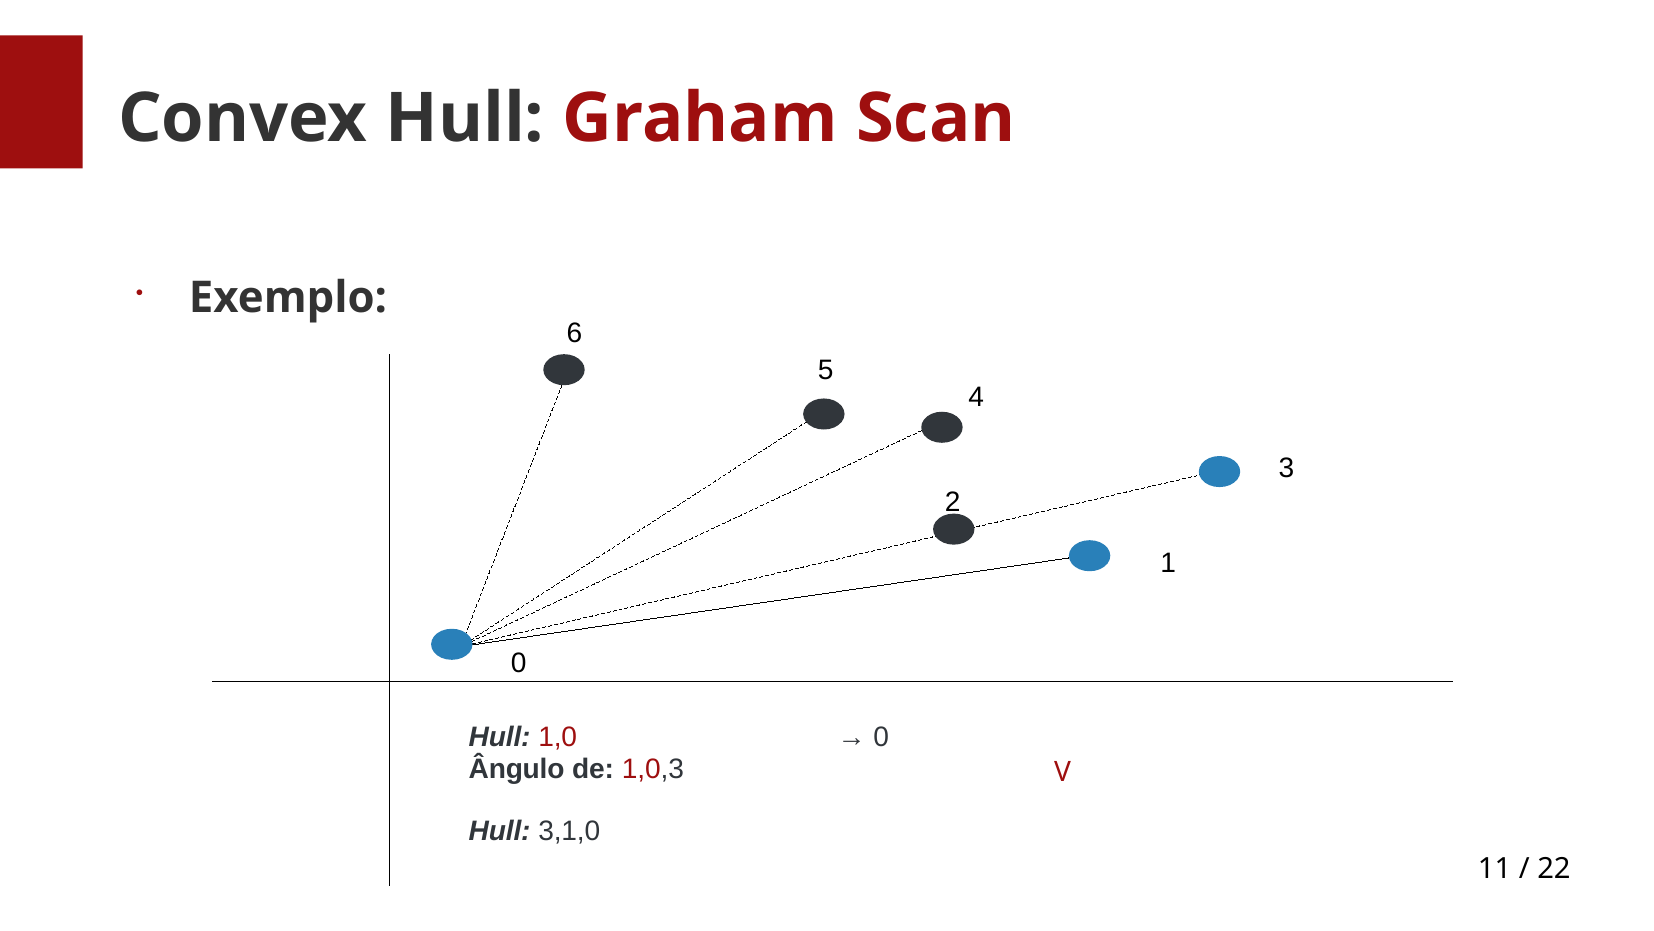

# Convex Hull: Graham Scan
Exemplo:
6
5
4
3
2
1
0
Hull: 1,0				→ 0
Ângulo de: 1,0,3
Hull: 3,1,0
V
11